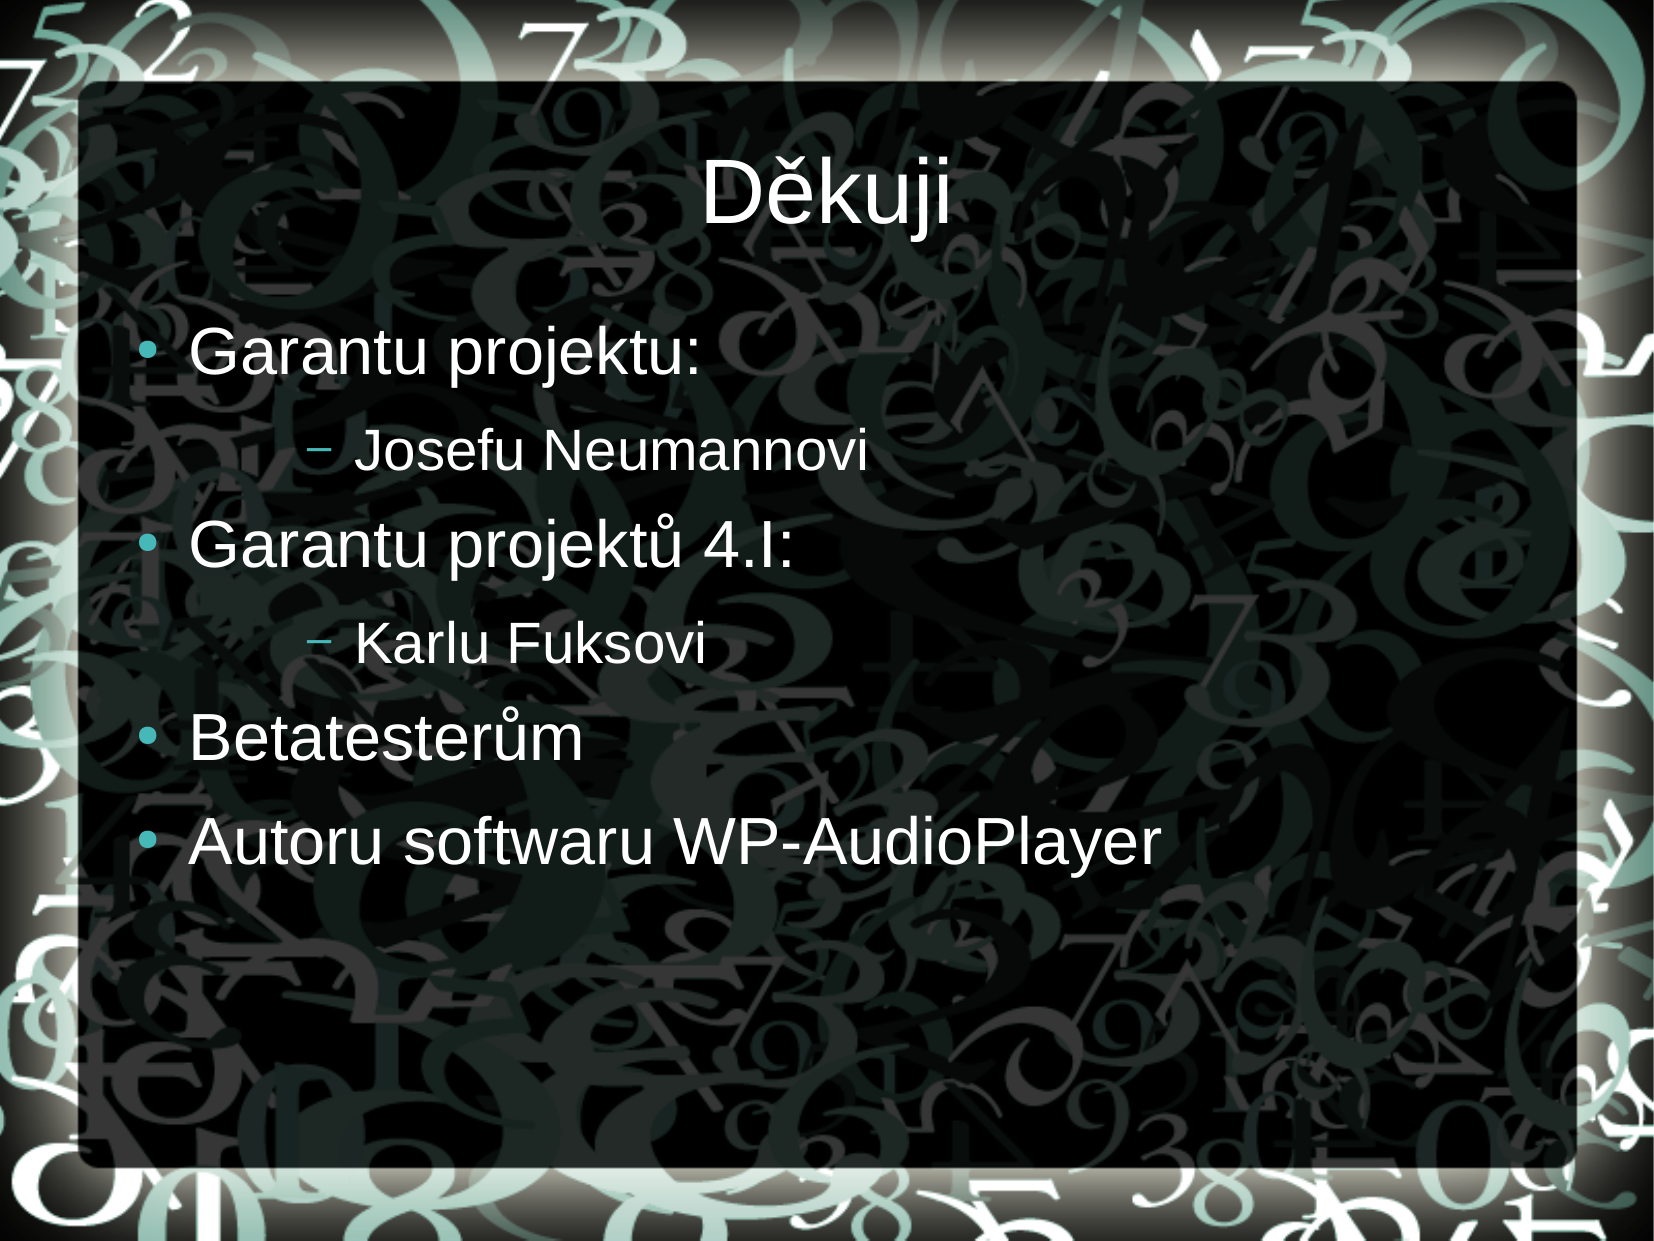

# Děkuji
Garantu projektu:
Josefu Neumannovi
Garantu projektů 4.I:
Karlu Fuksovi
Betatesterům
Autoru softwaru WP-AudioPlayer